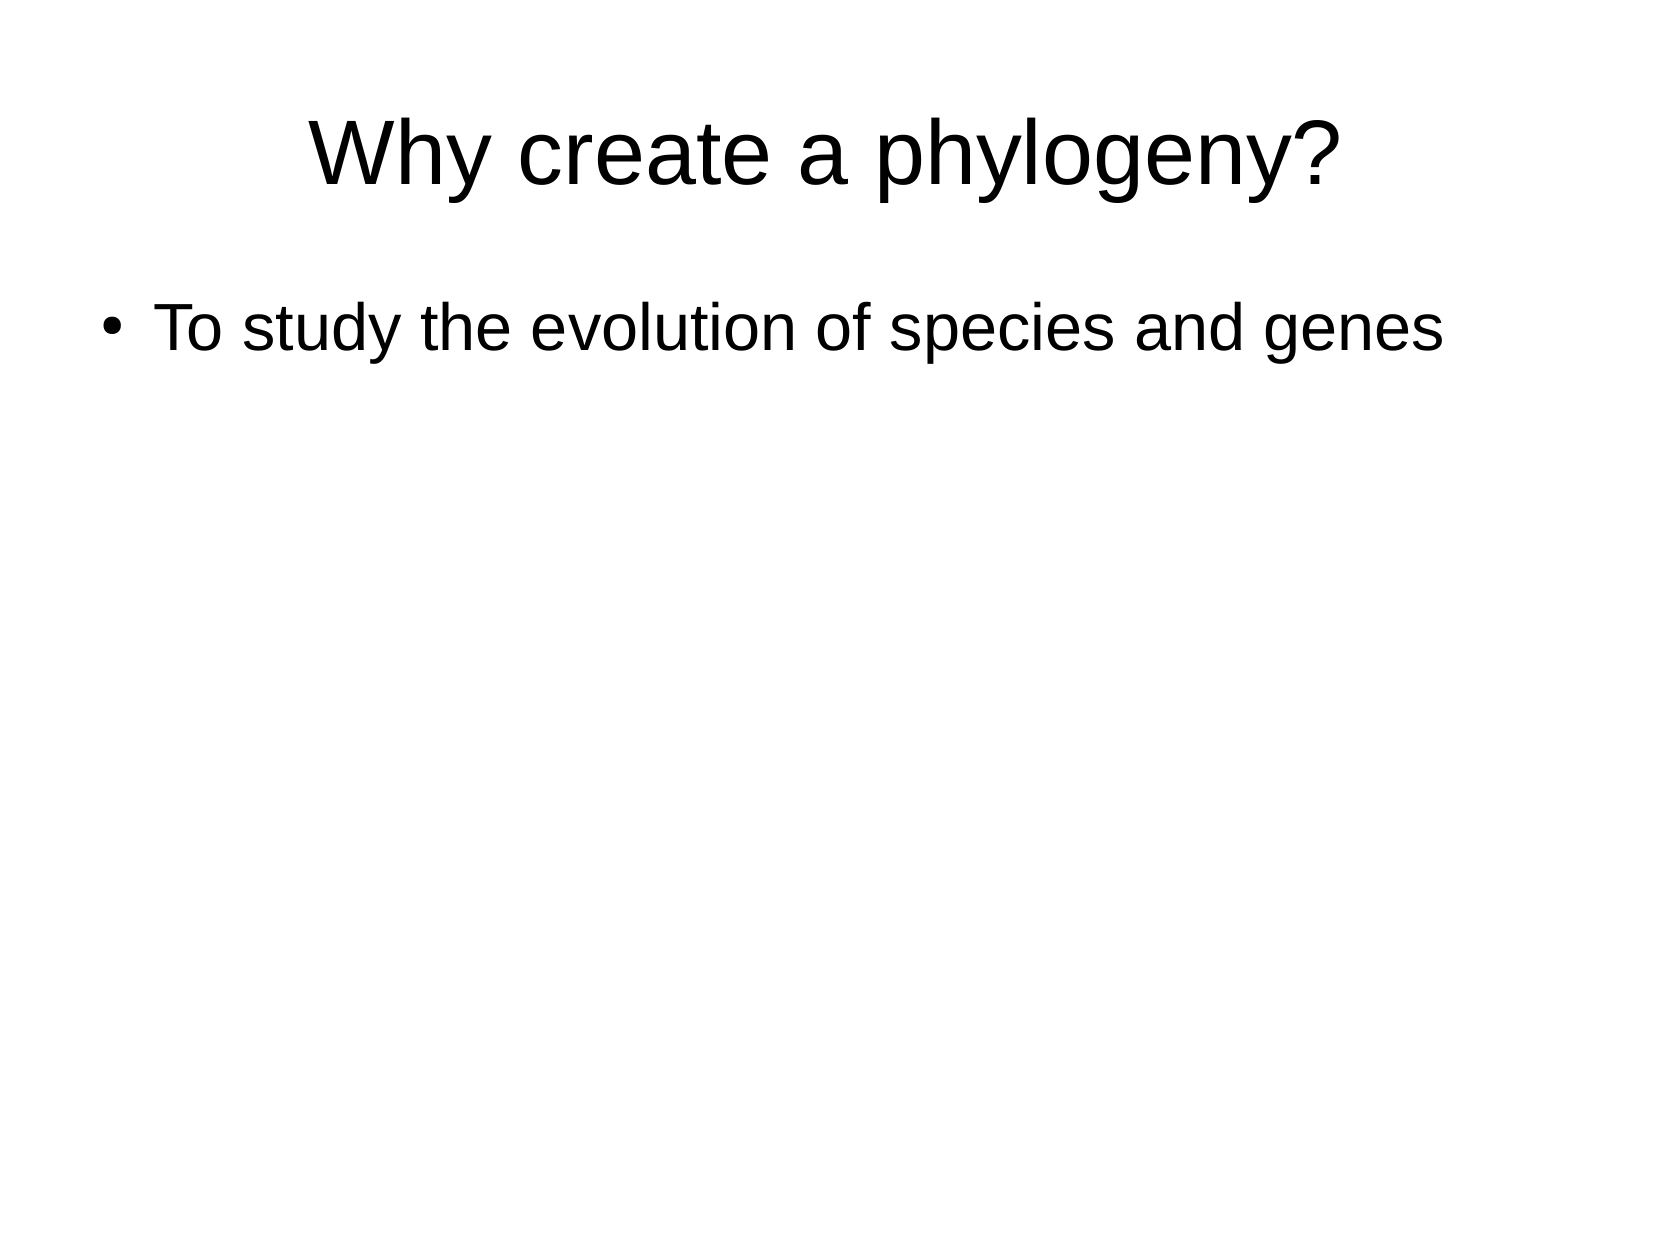

# Why create a phylogeny?
To study the evolution of species and genes